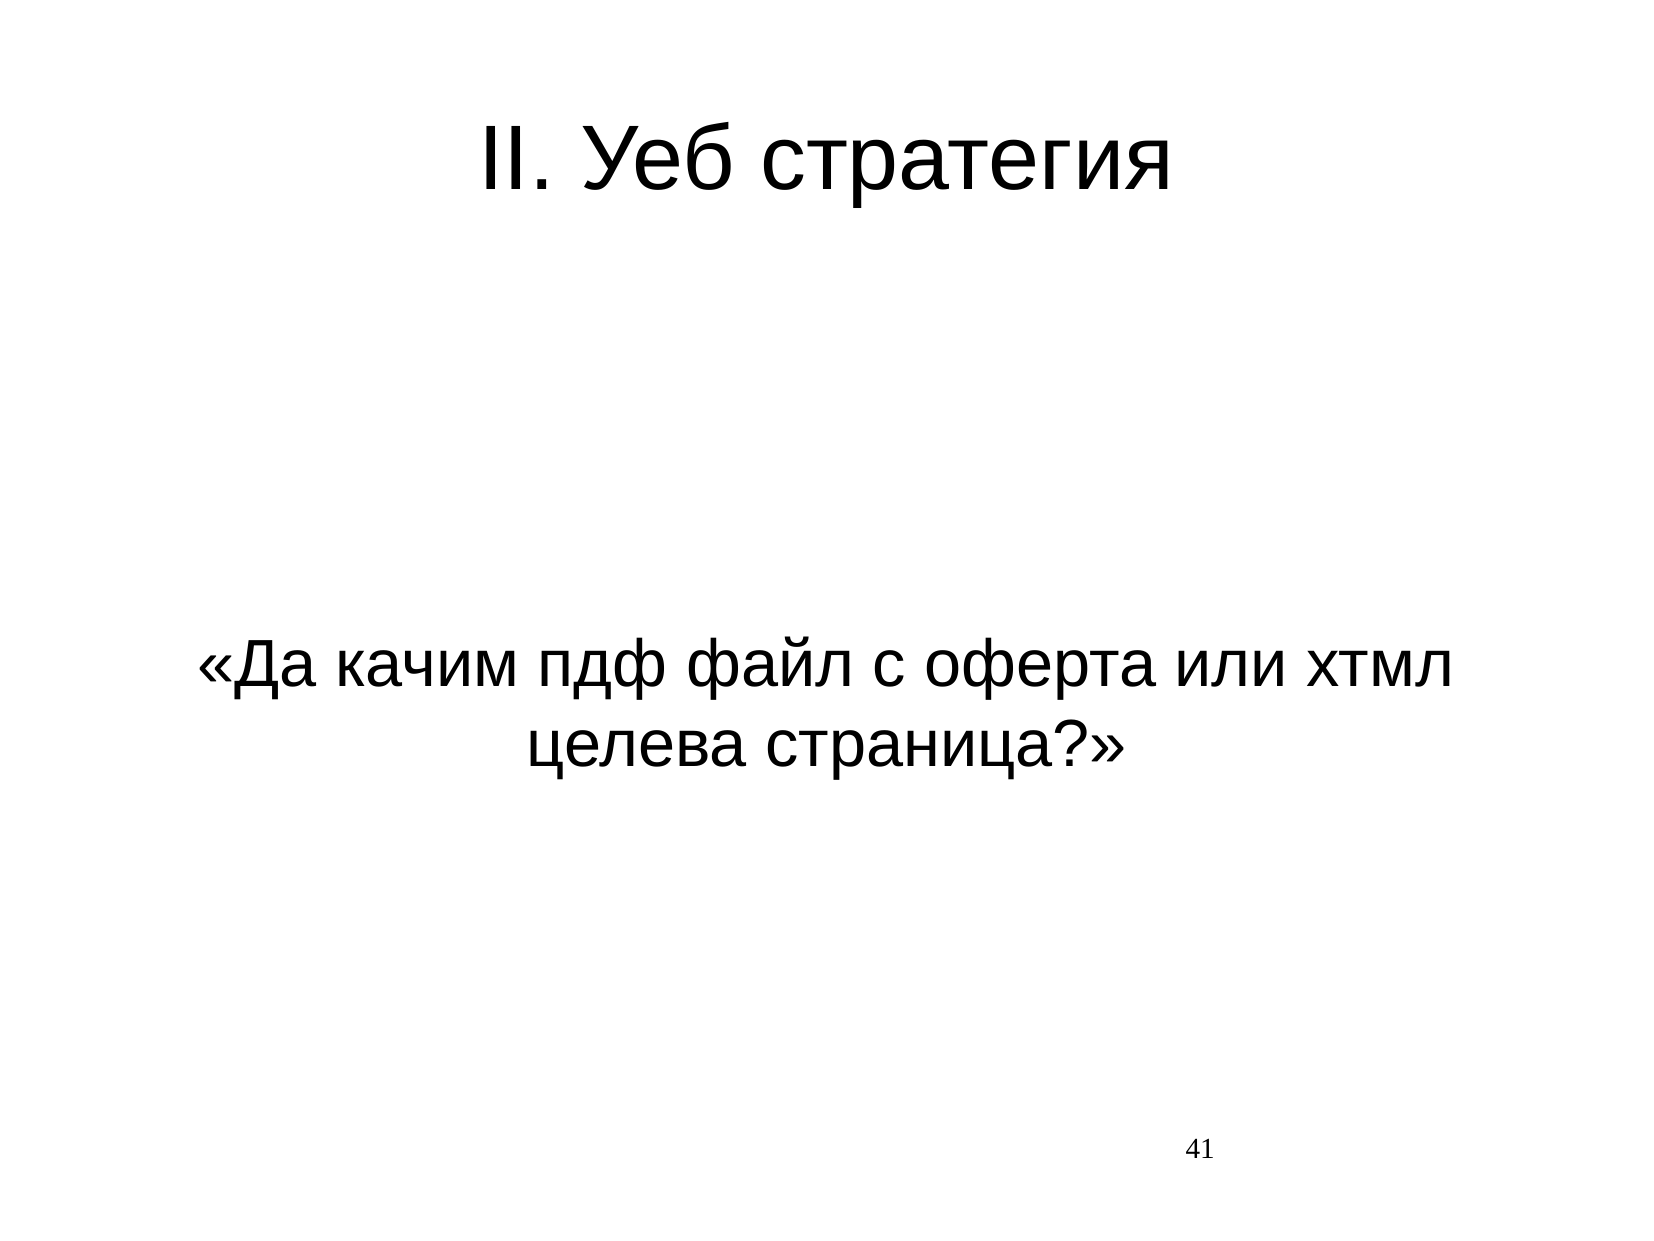

# II. Уеб стратегия
«Да качим пдф файл с оферта или хтмл целева страница?»